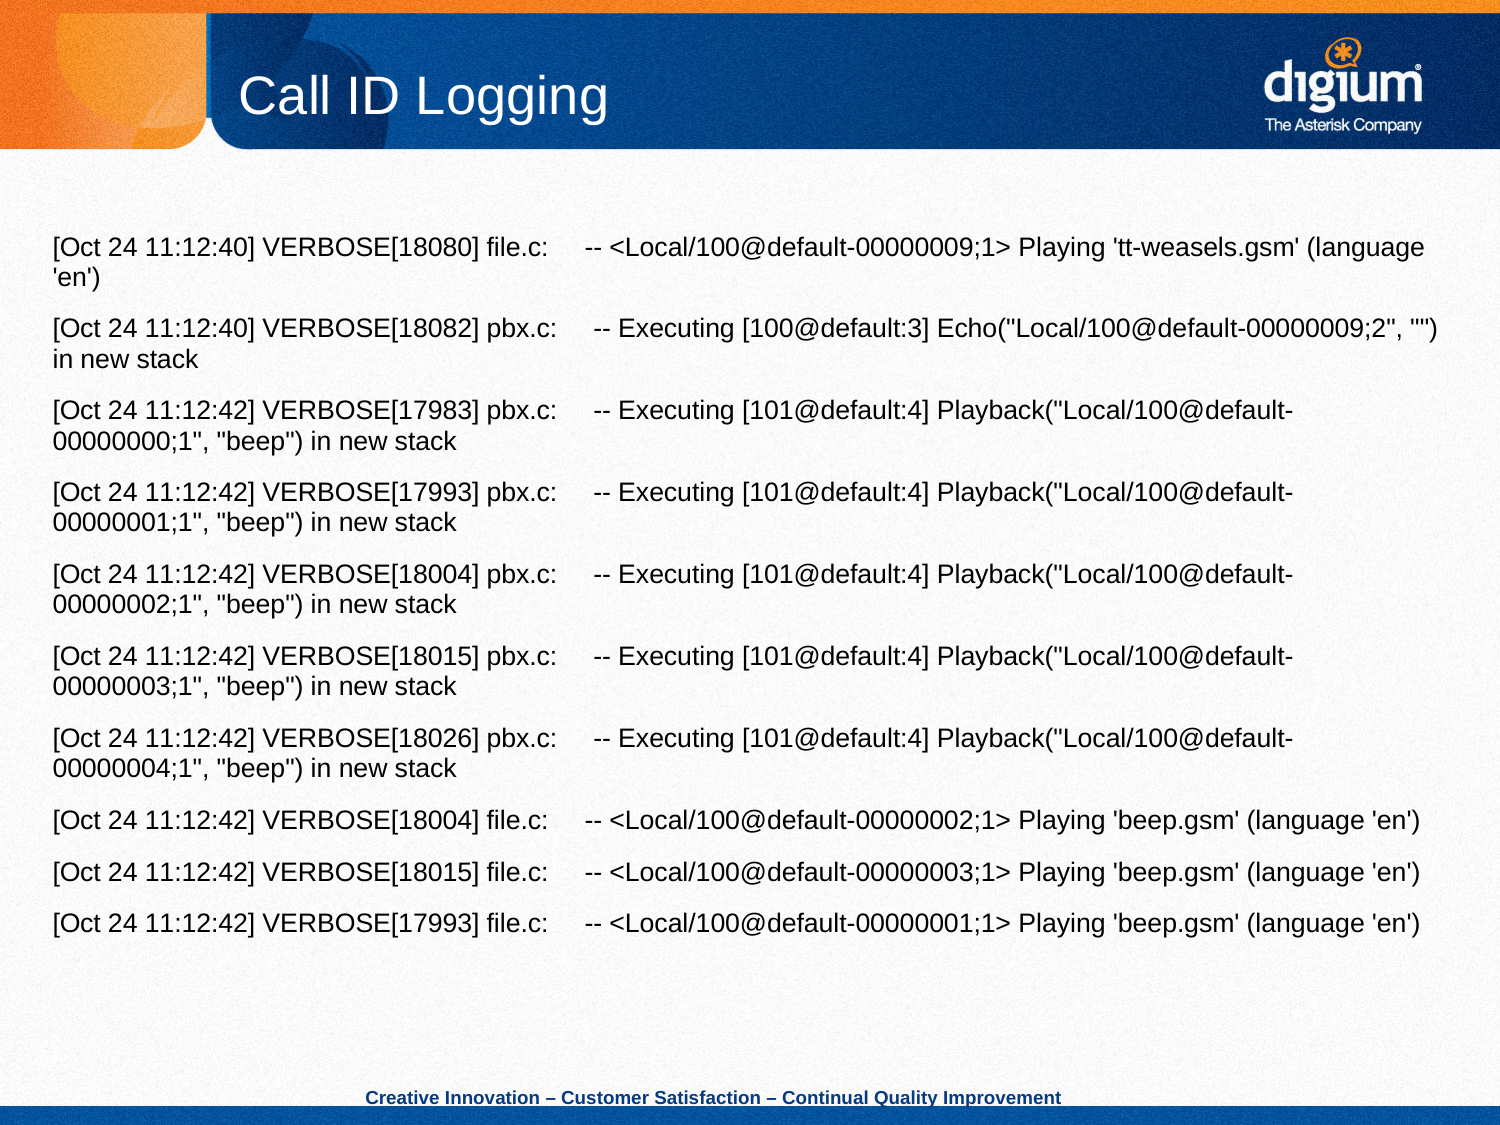

# Call ID Logging
[Oct 24 11:12:40] VERBOSE[18080] file.c: -- <Local/100@default-00000009;1> Playing 'tt-weasels.gsm' (language 'en')
[Oct 24 11:12:40] VERBOSE[18082] pbx.c: -- Executing [100@default:3] Echo("Local/100@default-00000009;2", "") in new stack
[Oct 24 11:12:42] VERBOSE[17983] pbx.c: -- Executing [101@default:4] Playback("Local/100@default-00000000;1", "beep") in new stack
[Oct 24 11:12:42] VERBOSE[17993] pbx.c: -- Executing [101@default:4] Playback("Local/100@default-00000001;1", "beep") in new stack
[Oct 24 11:12:42] VERBOSE[18004] pbx.c: -- Executing [101@default:4] Playback("Local/100@default-00000002;1", "beep") in new stack
[Oct 24 11:12:42] VERBOSE[18015] pbx.c: -- Executing [101@default:4] Playback("Local/100@default-00000003;1", "beep") in new stack
[Oct 24 11:12:42] VERBOSE[18026] pbx.c: -- Executing [101@default:4] Playback("Local/100@default-00000004;1", "beep") in new stack
[Oct 24 11:12:42] VERBOSE[18004] file.c: -- <Local/100@default-00000002;1> Playing 'beep.gsm' (language 'en')
[Oct 24 11:12:42] VERBOSE[18015] file.c: -- <Local/100@default-00000003;1> Playing 'beep.gsm' (language 'en')
[Oct 24 11:12:42] VERBOSE[17993] file.c: -- <Local/100@default-00000001;1> Playing 'beep.gsm' (language 'en')